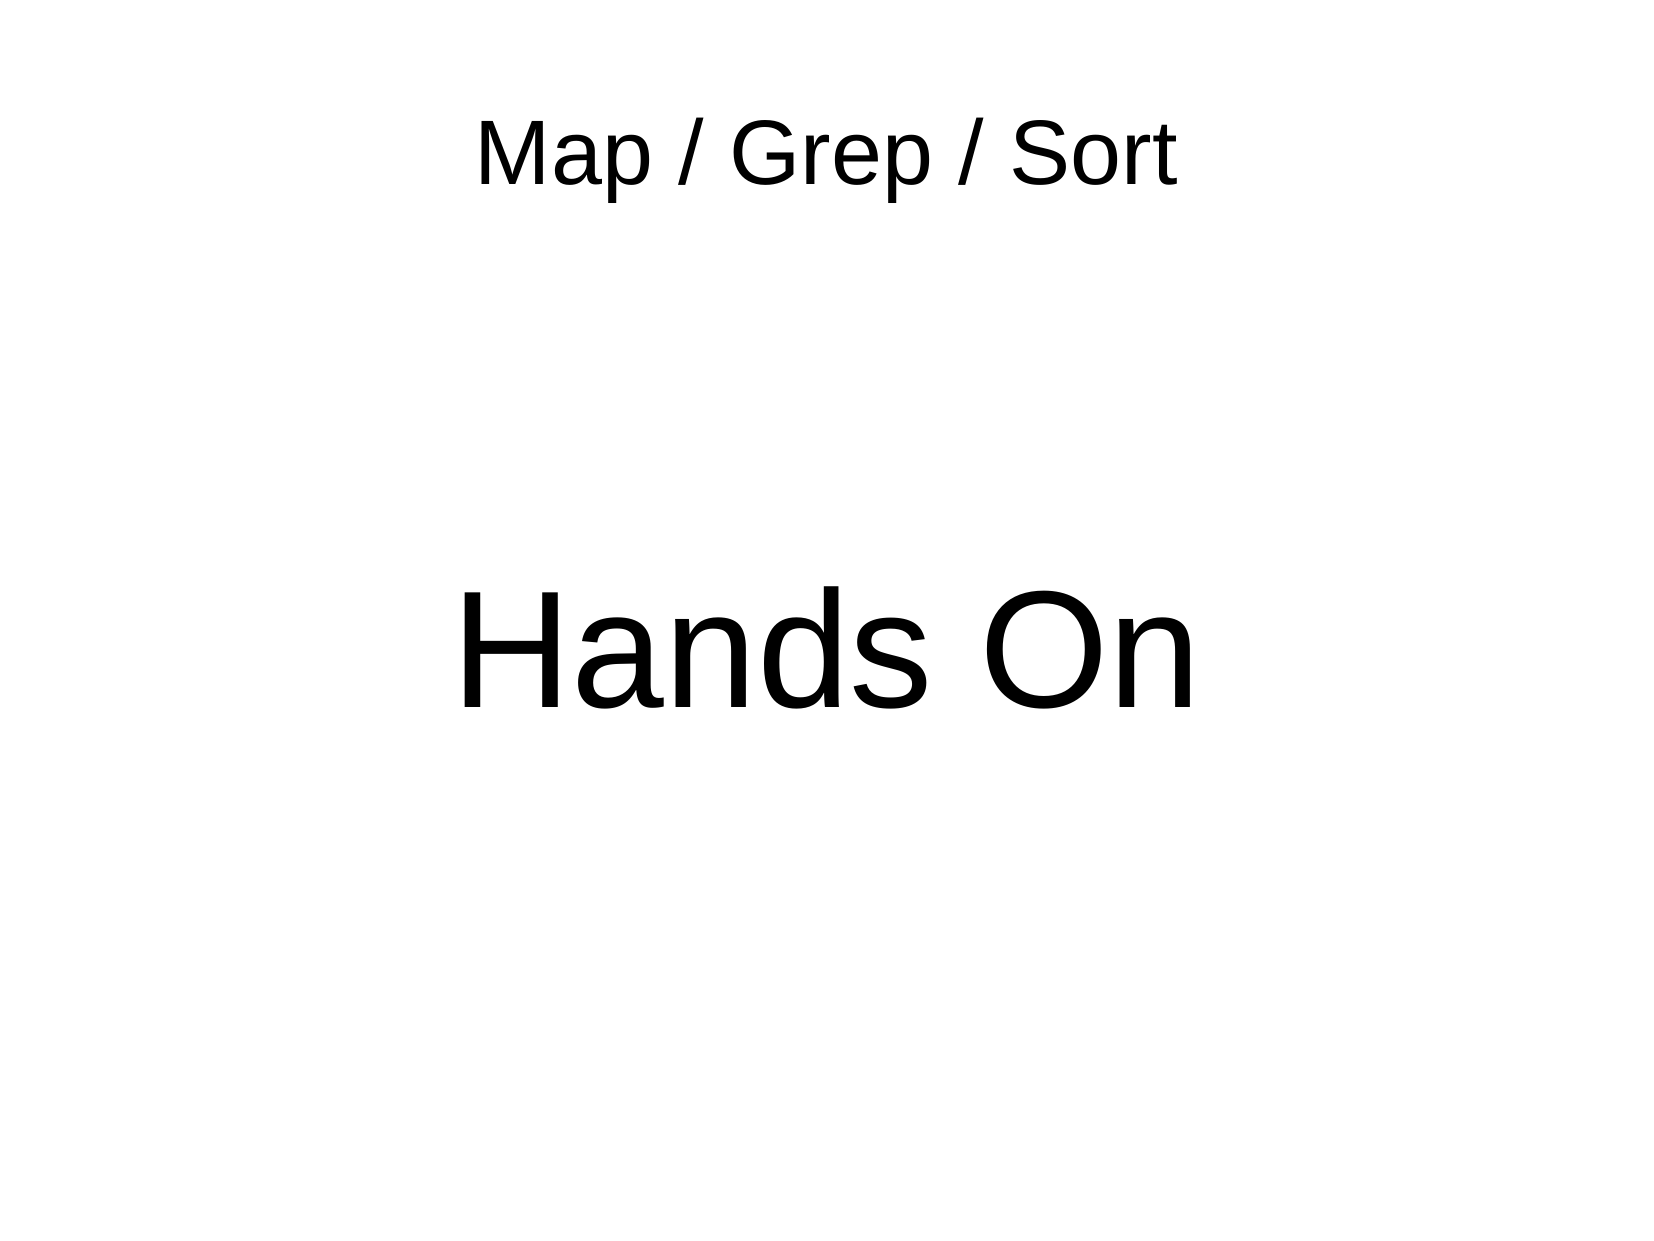

# Map / Grep / Sort
Hands On